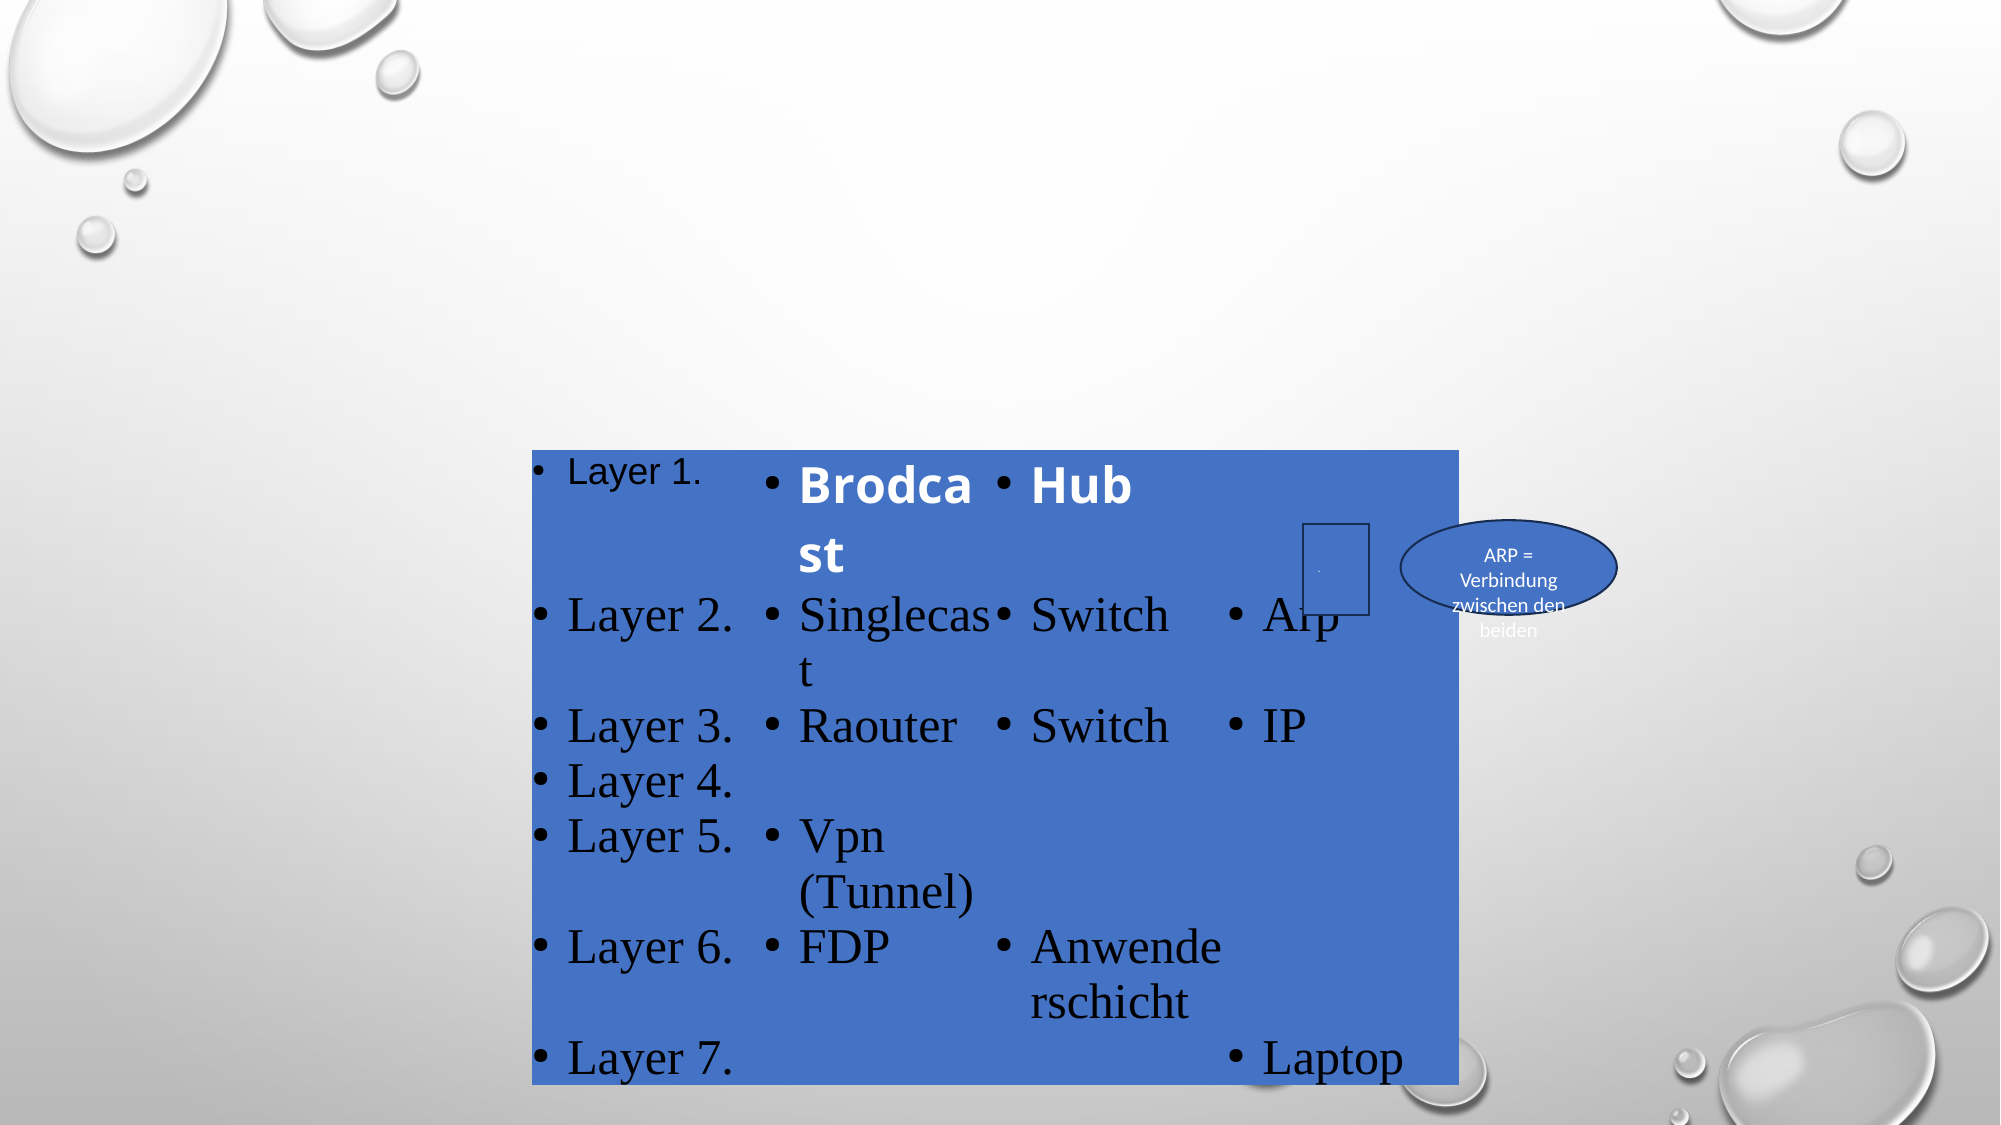

# t
| Layer 1. | Brodcast | Hub | |
| --- | --- | --- | --- |
| Layer 2. | Singlecast | Switch | Arp |
| Layer 3. | Raouter | Switch | IP |
| Layer 4. | | | |
| Layer 5. | Vpn (Tunnel) | | |
| Layer 6. | FDP | Anwenderschicht | |
| Layer 7. | | | Laptop |
ARP = Verbindung zwischen den beiden
.